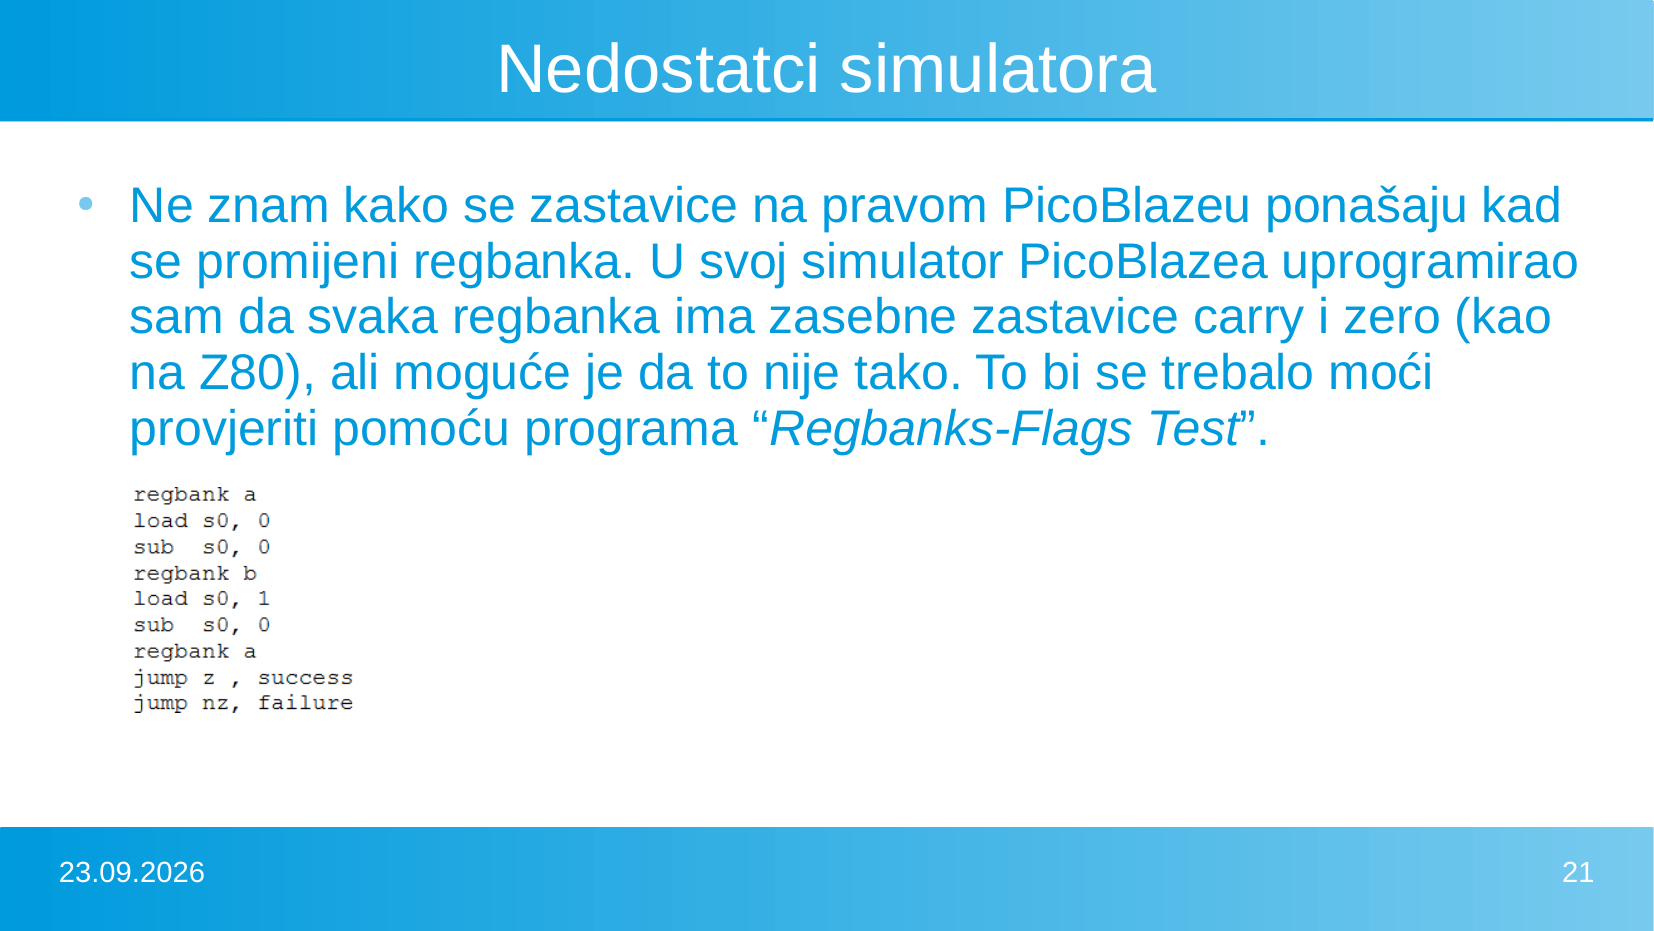

# Nedostatci simulatora
Ne znam kako se zastavice na pravom PicoBlazeu ponašaju kad se promijeni regbanka. U svoj simulator PicoBlazea uprogramirao sam da svaka regbanka ima zasebne zastavice carry i zero (kao na Z80), ali moguće je da to nije tako. To bi se trebalo moći provjeriti pomoću programa “Regbanks-Flags Test”.
21